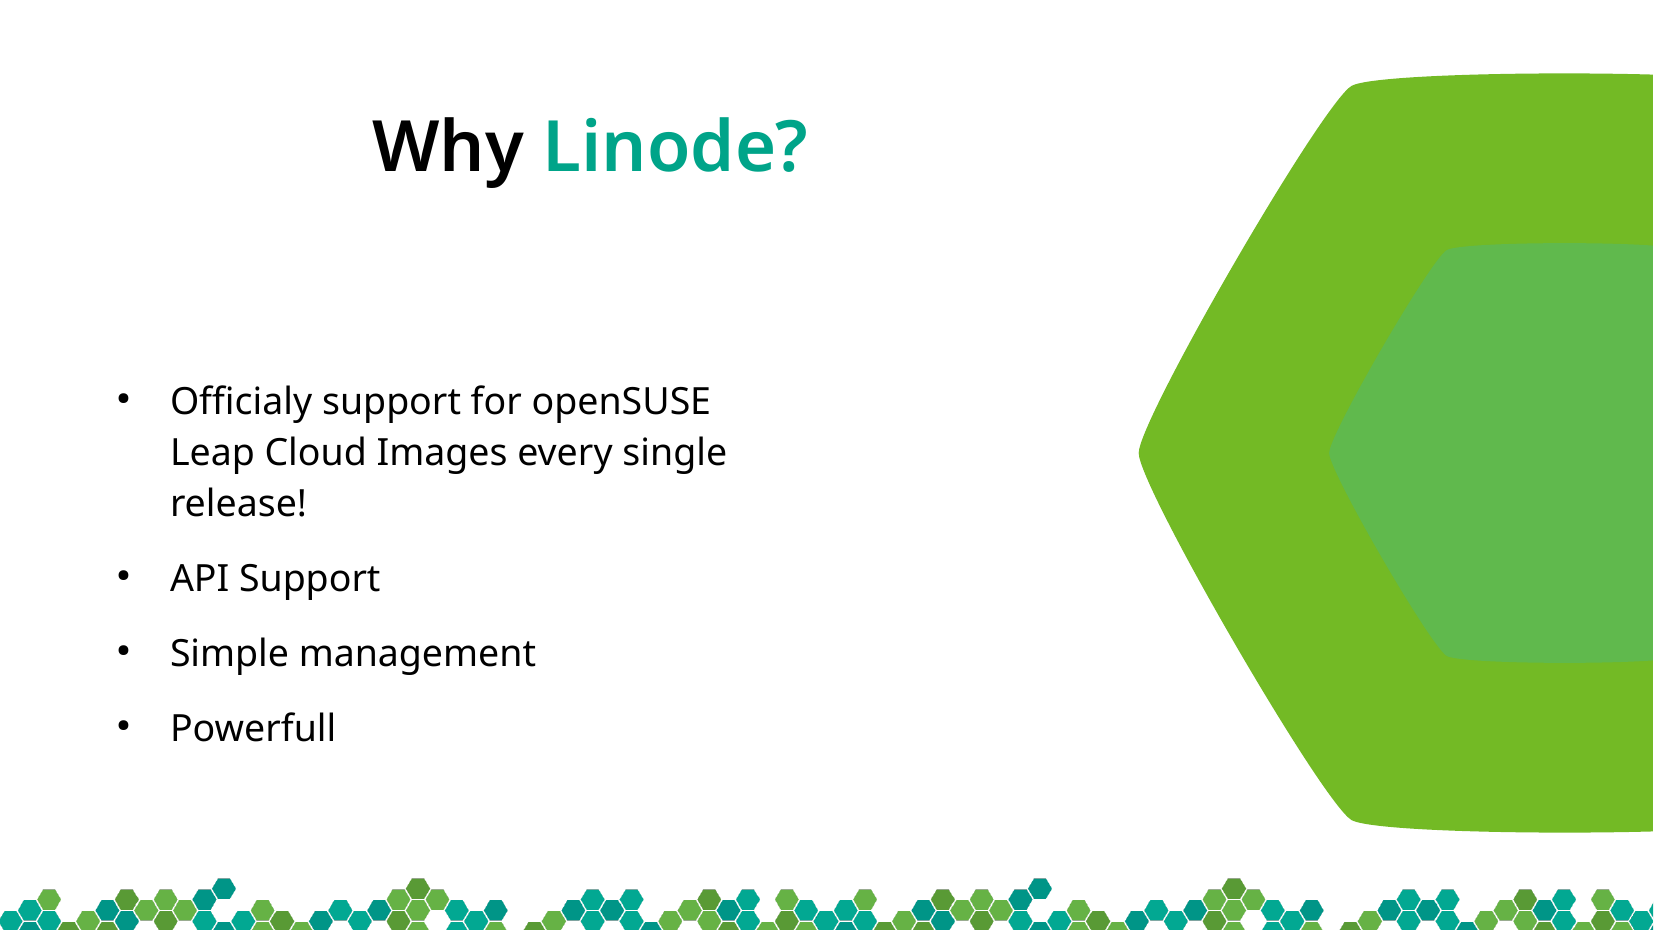

Why Linode?
# Officialy support for openSUSE Leap Cloud Images every single release!
API Support
Simple management
Powerfull